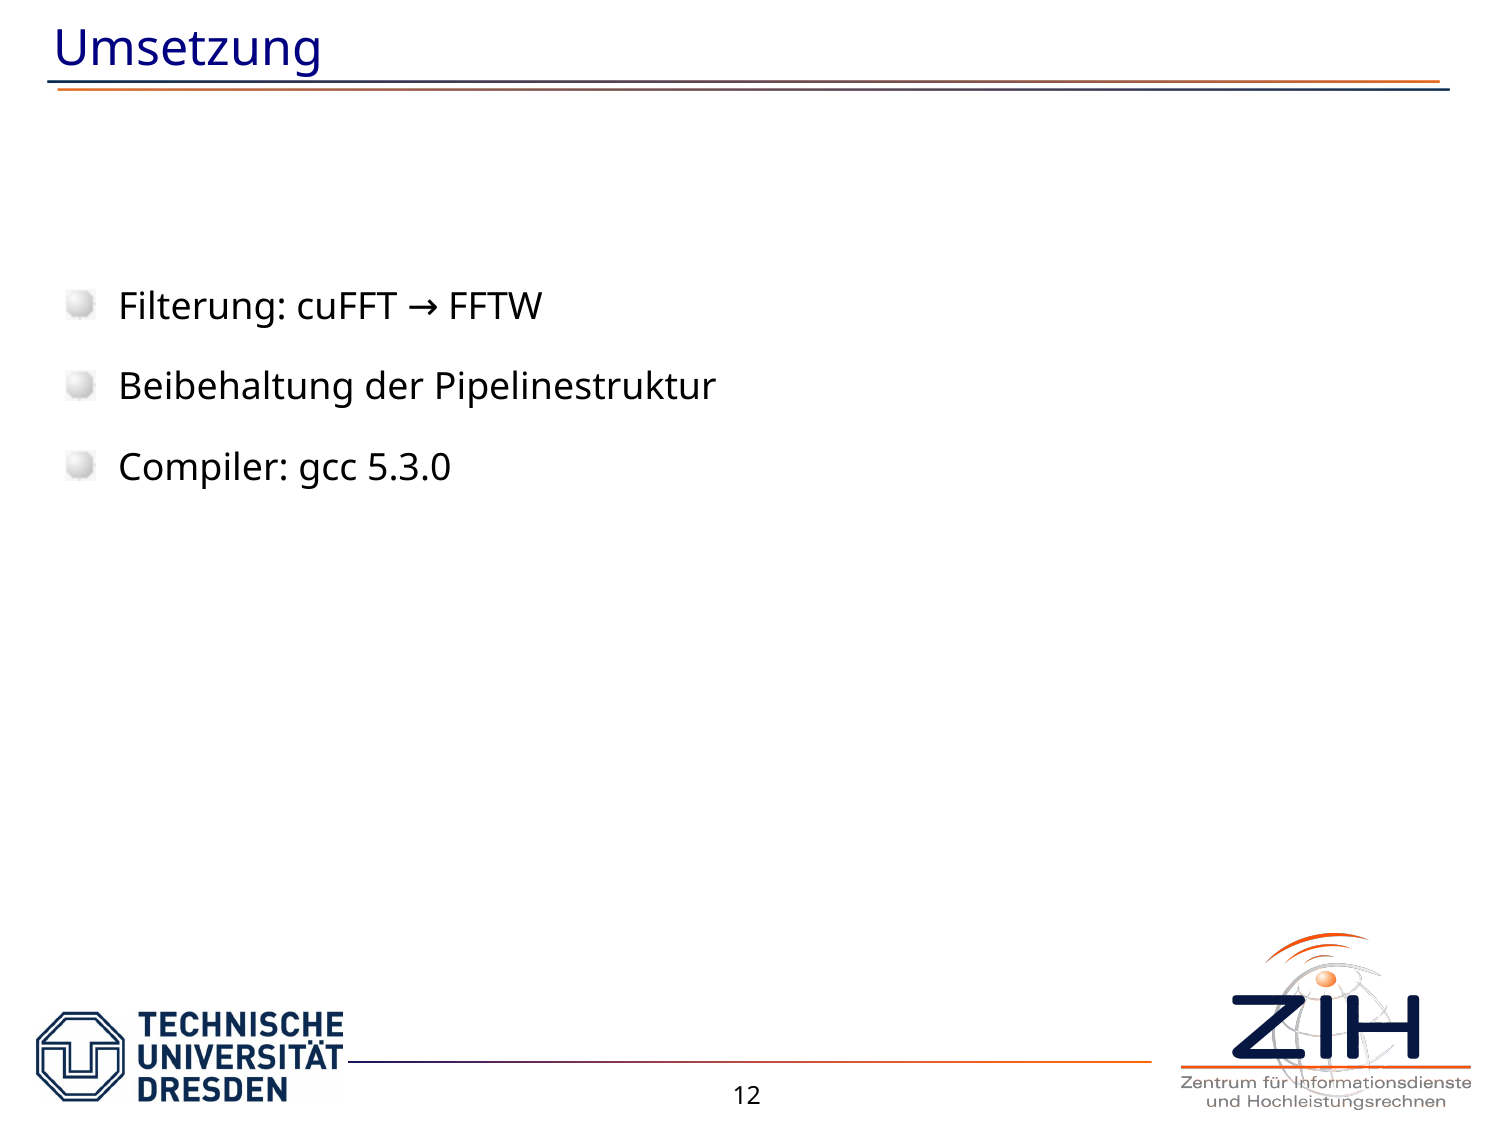

# Umsetzung
Filterung: cuFFT → FFTW
Beibehaltung der Pipelinestruktur
Compiler: gcc 5.3.0
12